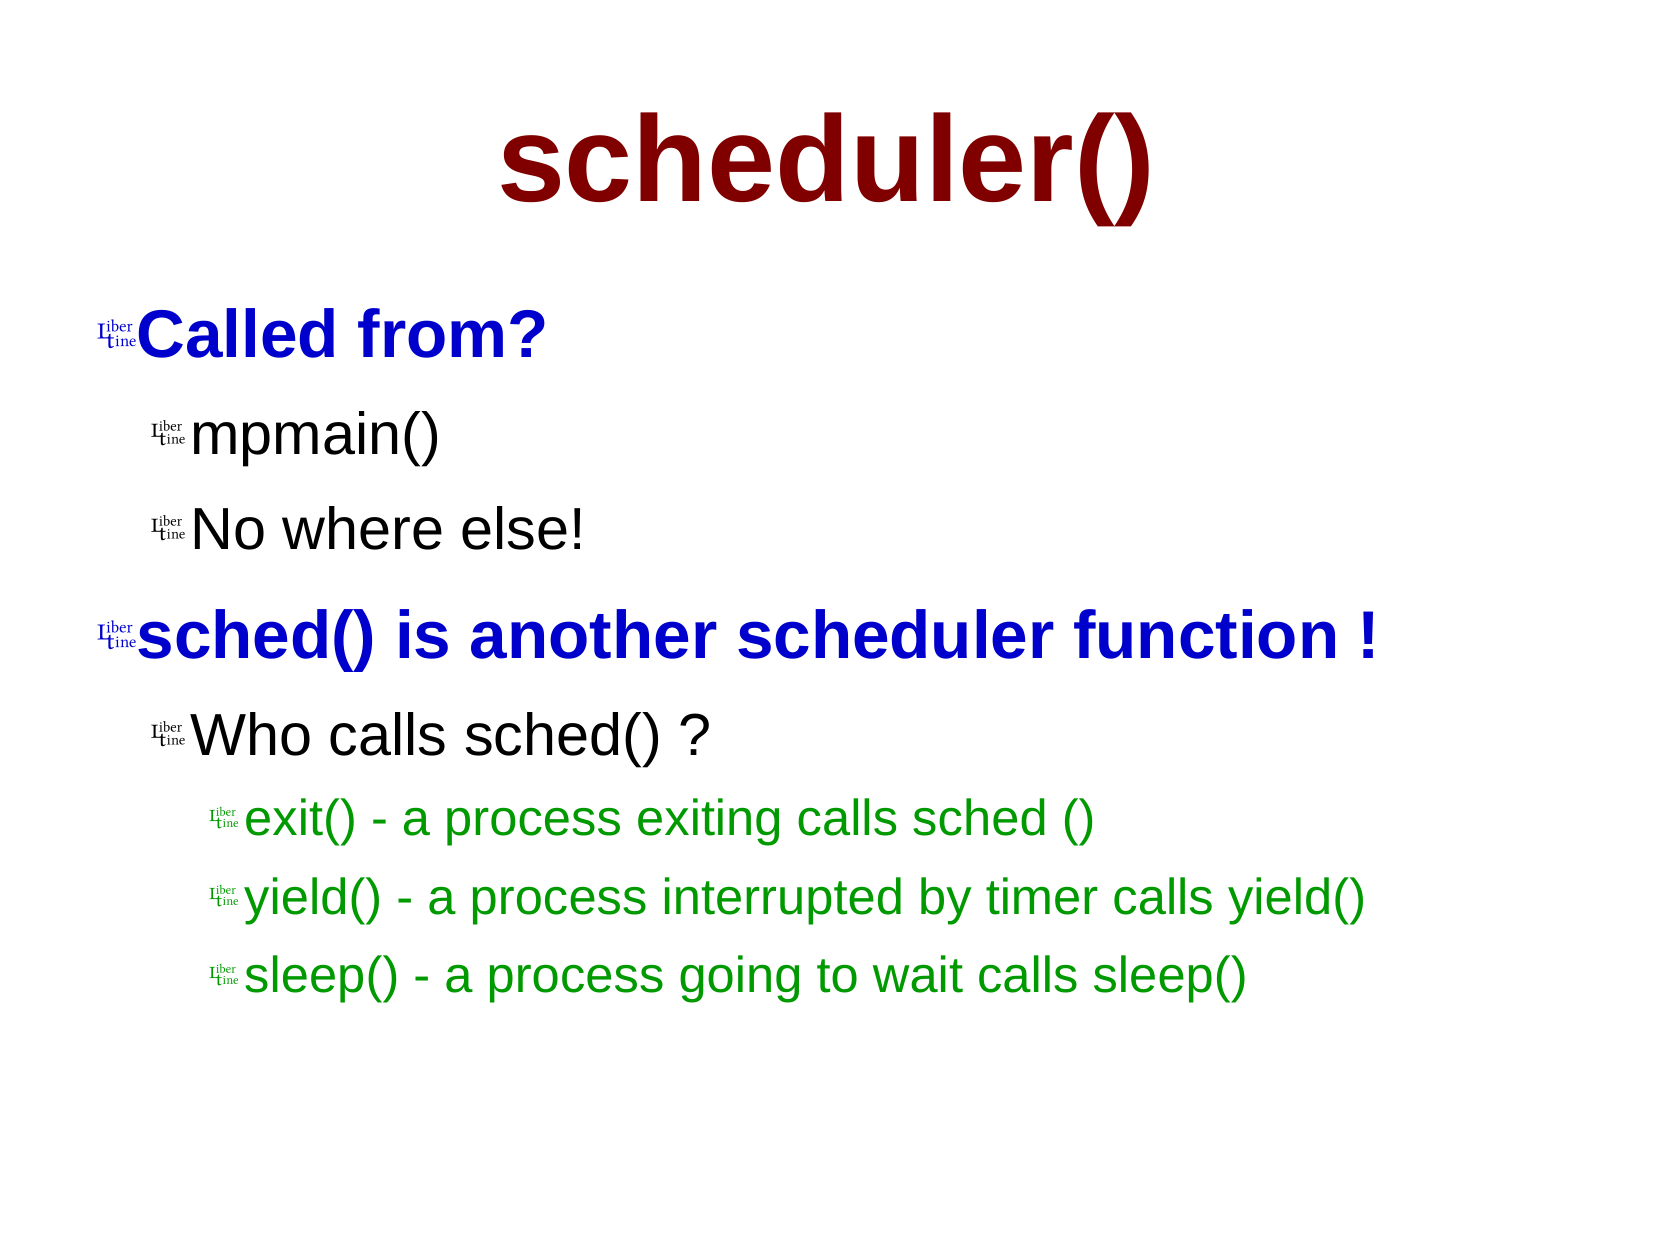

# scheduler()
Called from?
mpmain()
No where else!
sched() is another scheduler function !
Who calls sched() ?
exit() - a process exiting calls sched ()
yield() - a process interrupted by timer calls yield()
sleep() - a process going to wait calls sleep()